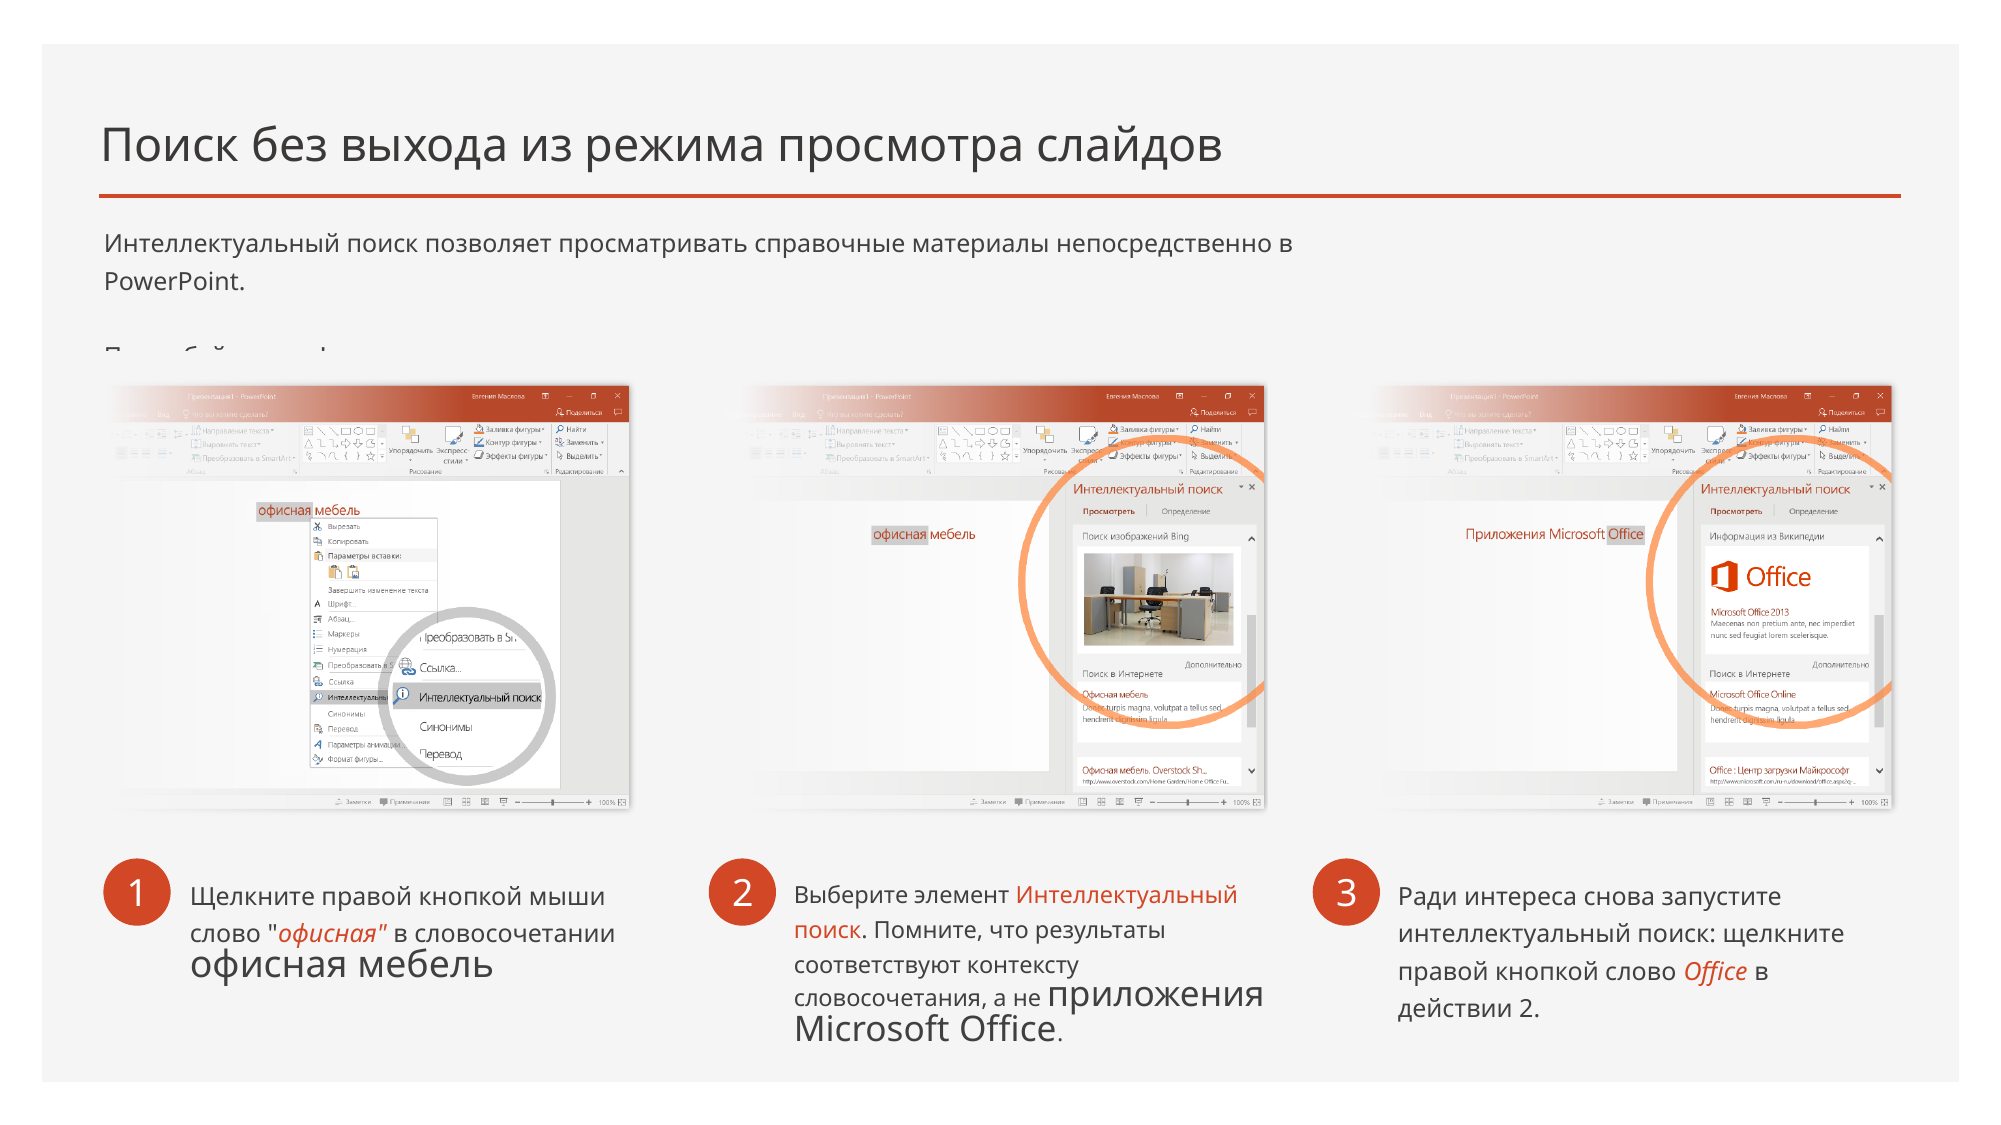

# Поиск без выхода из режима просмотра слайдов
Интеллектуальный поиск позволяет просматривать справочные материалы непосредственно в PowerPoint.
Попробуйте сами!
1
2
3
Щелкните правой кнопкой мыши слово "офисная" в словосочетании офисная мебель
Выберите элемент Интеллектуальный поиск. Помните, что результаты соответствуют контексту словосочетания, а не приложения Microsoft Office.
Ради интереса снова запустите интеллектуальный поиск: щелкните правой кнопкой слово Office в действии 2.